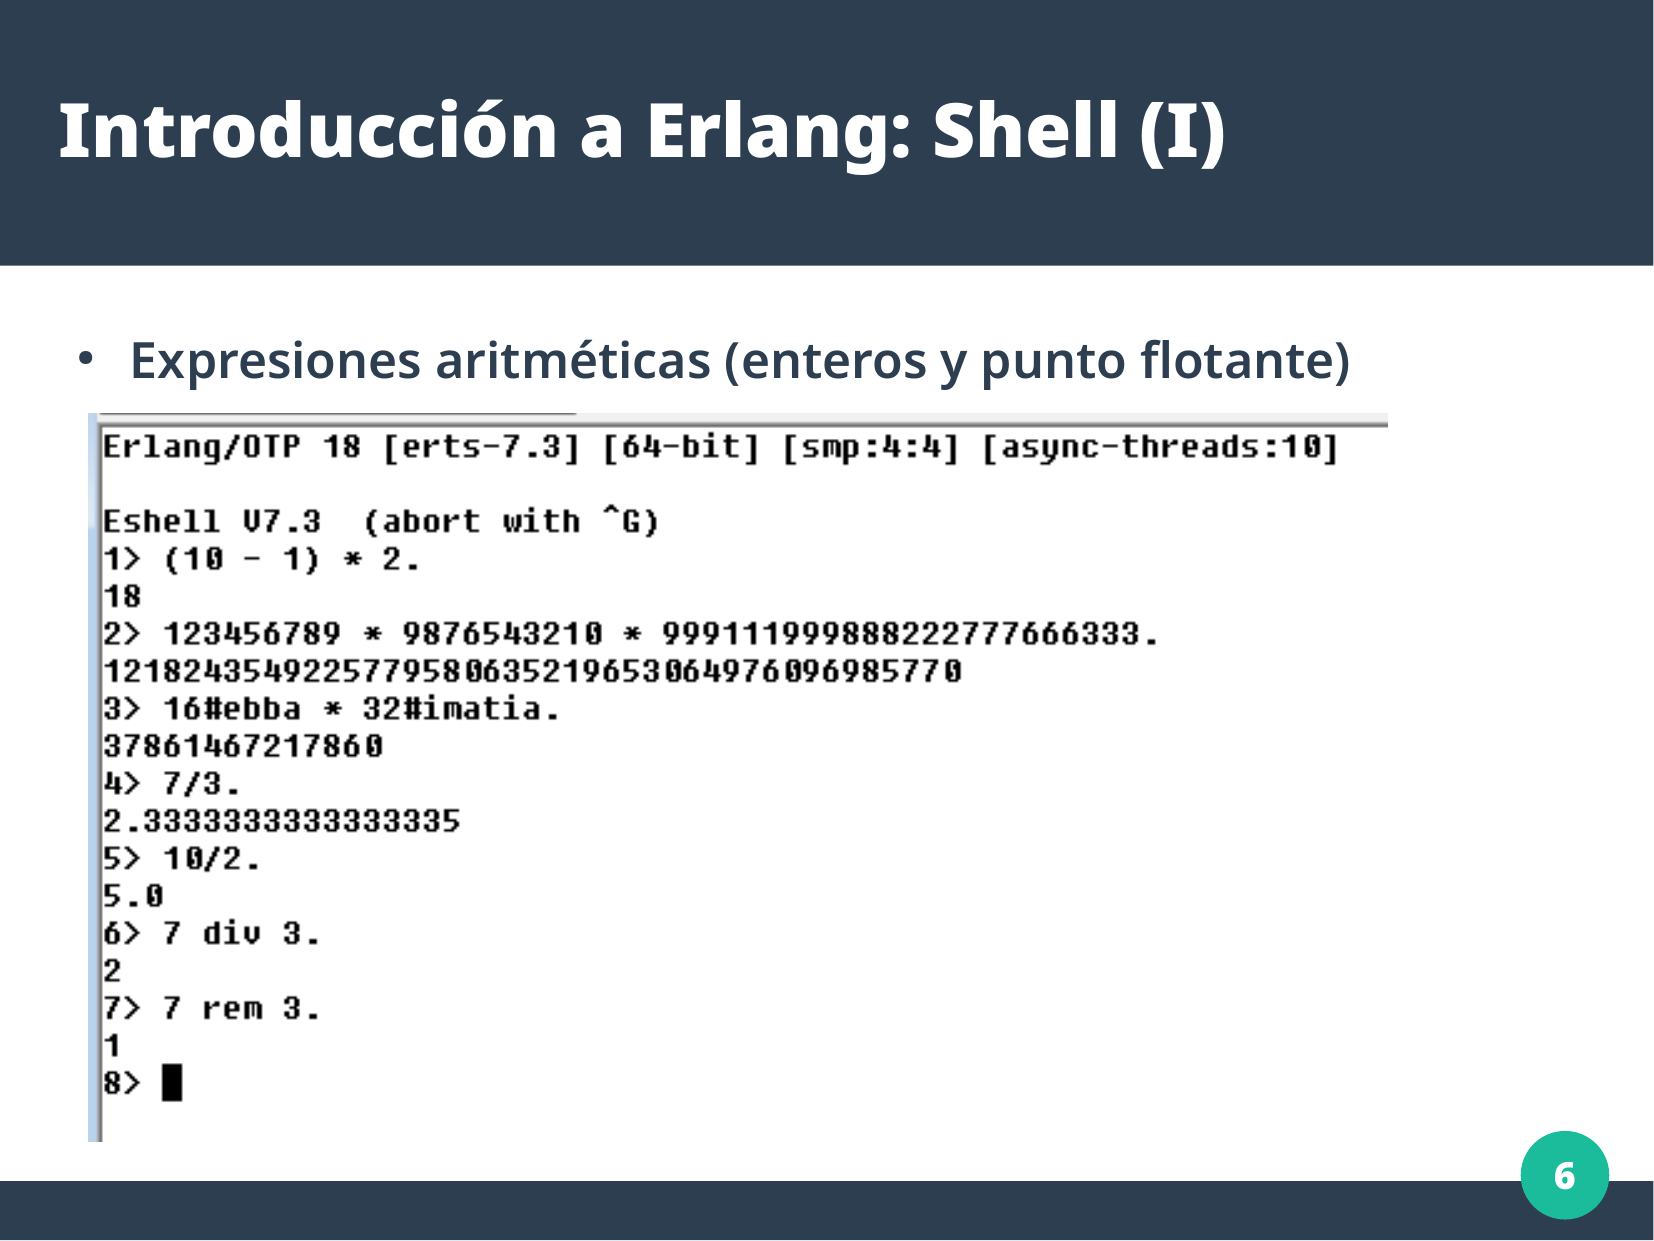

# Introducción a Erlang: Shell (I)
Expresiones aritméticas (enteros y punto flotante)
6